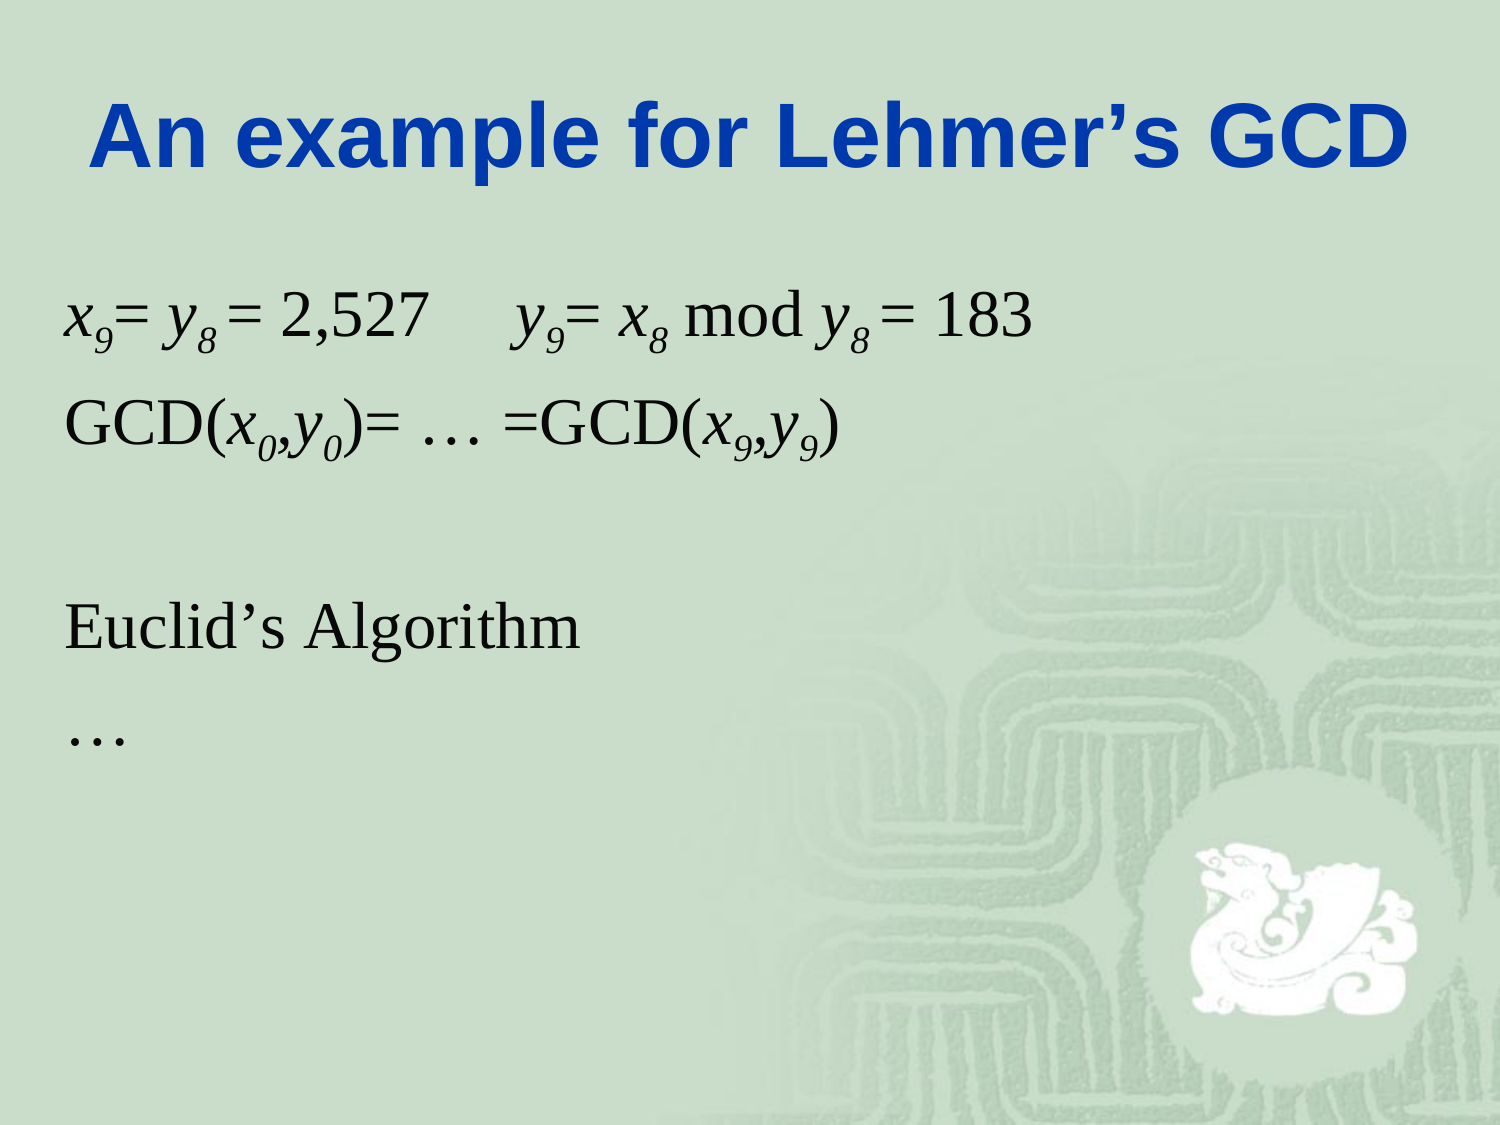

# An example for Lehmer’s GCD
x9= y8 = 2,527 y9= x8 mod y8 = 183
GCD(x0,y0)= … =GCD(x9,y9)
Euclid’s Algorithm
…